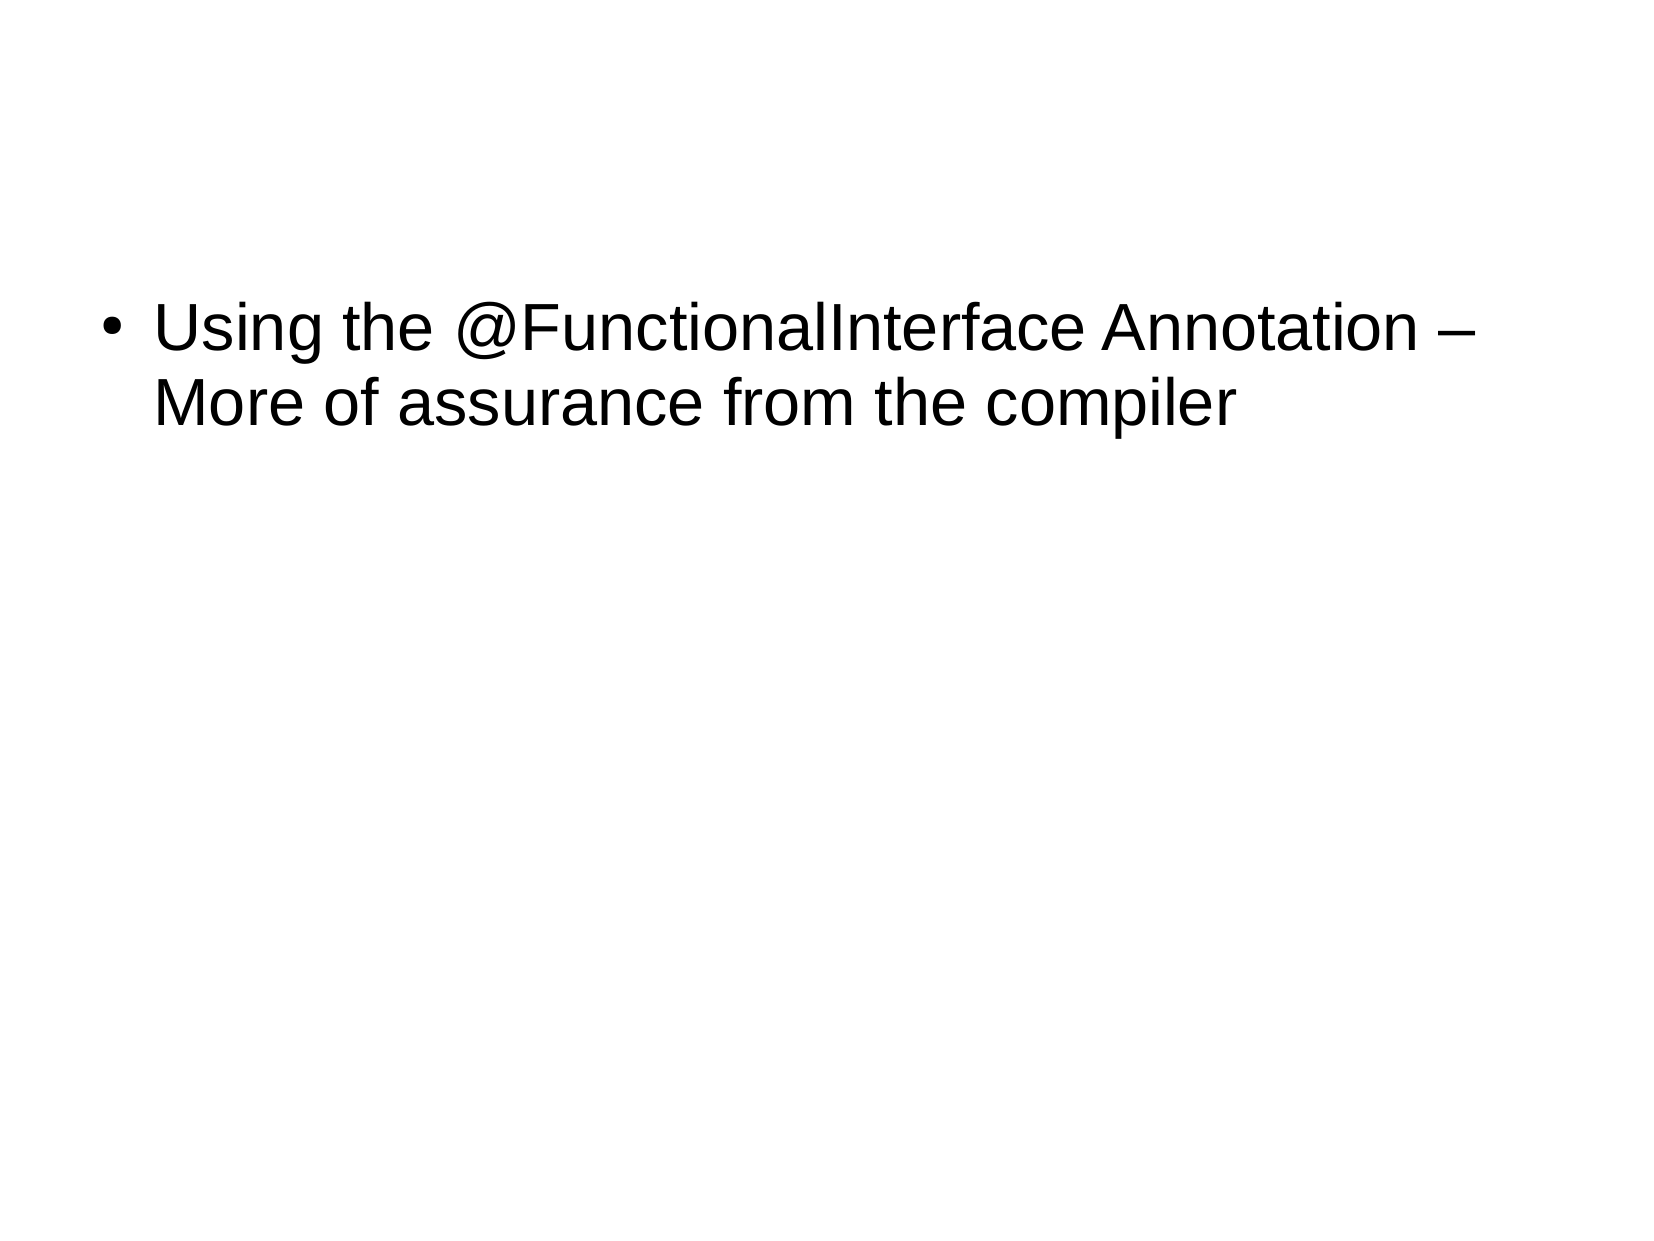

#
Using the @FunctionalInterface Annotation – More of assurance from the compiler